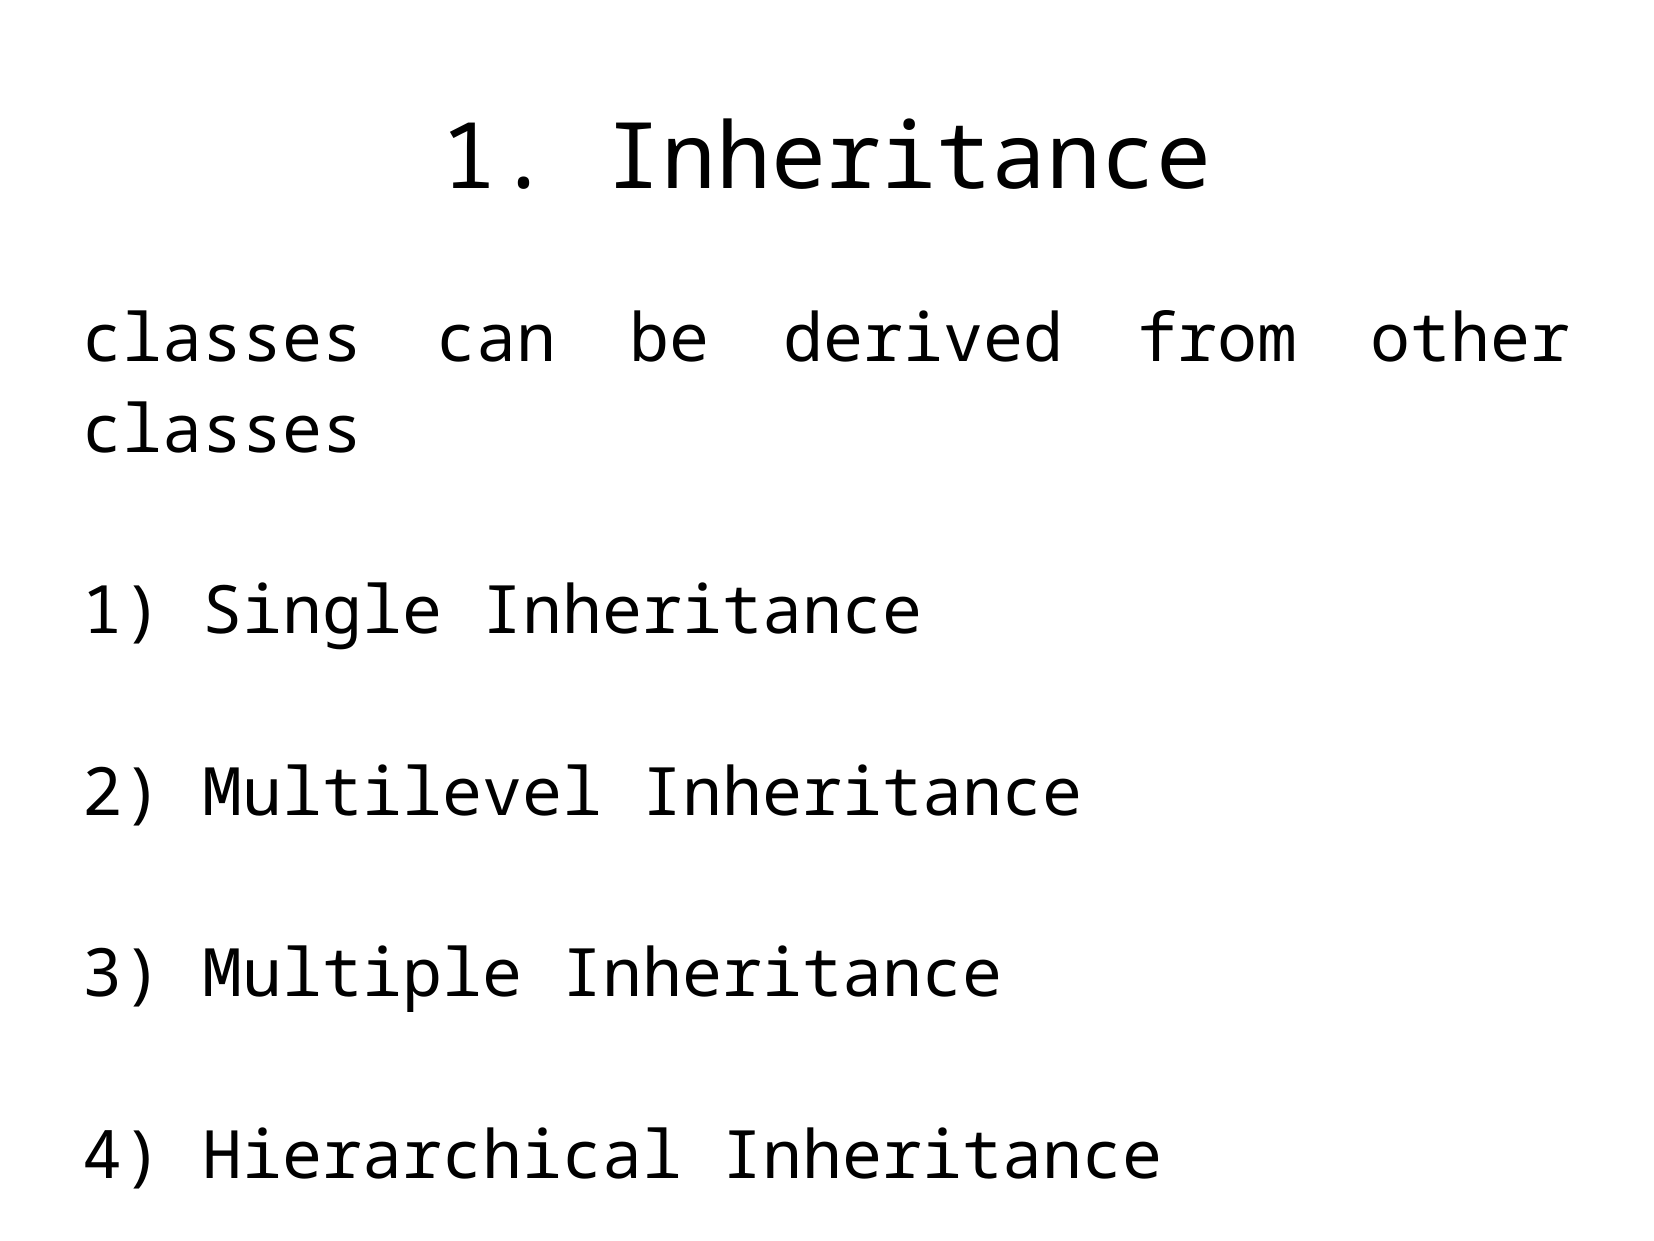

# 1. Inheritance
classes can be derived from other classes
1) Single Inheritance
2) Multilevel Inheritance
3) Multiple Inheritance
4) Hierarchical Inheritance
5) Hybrid Inheritance